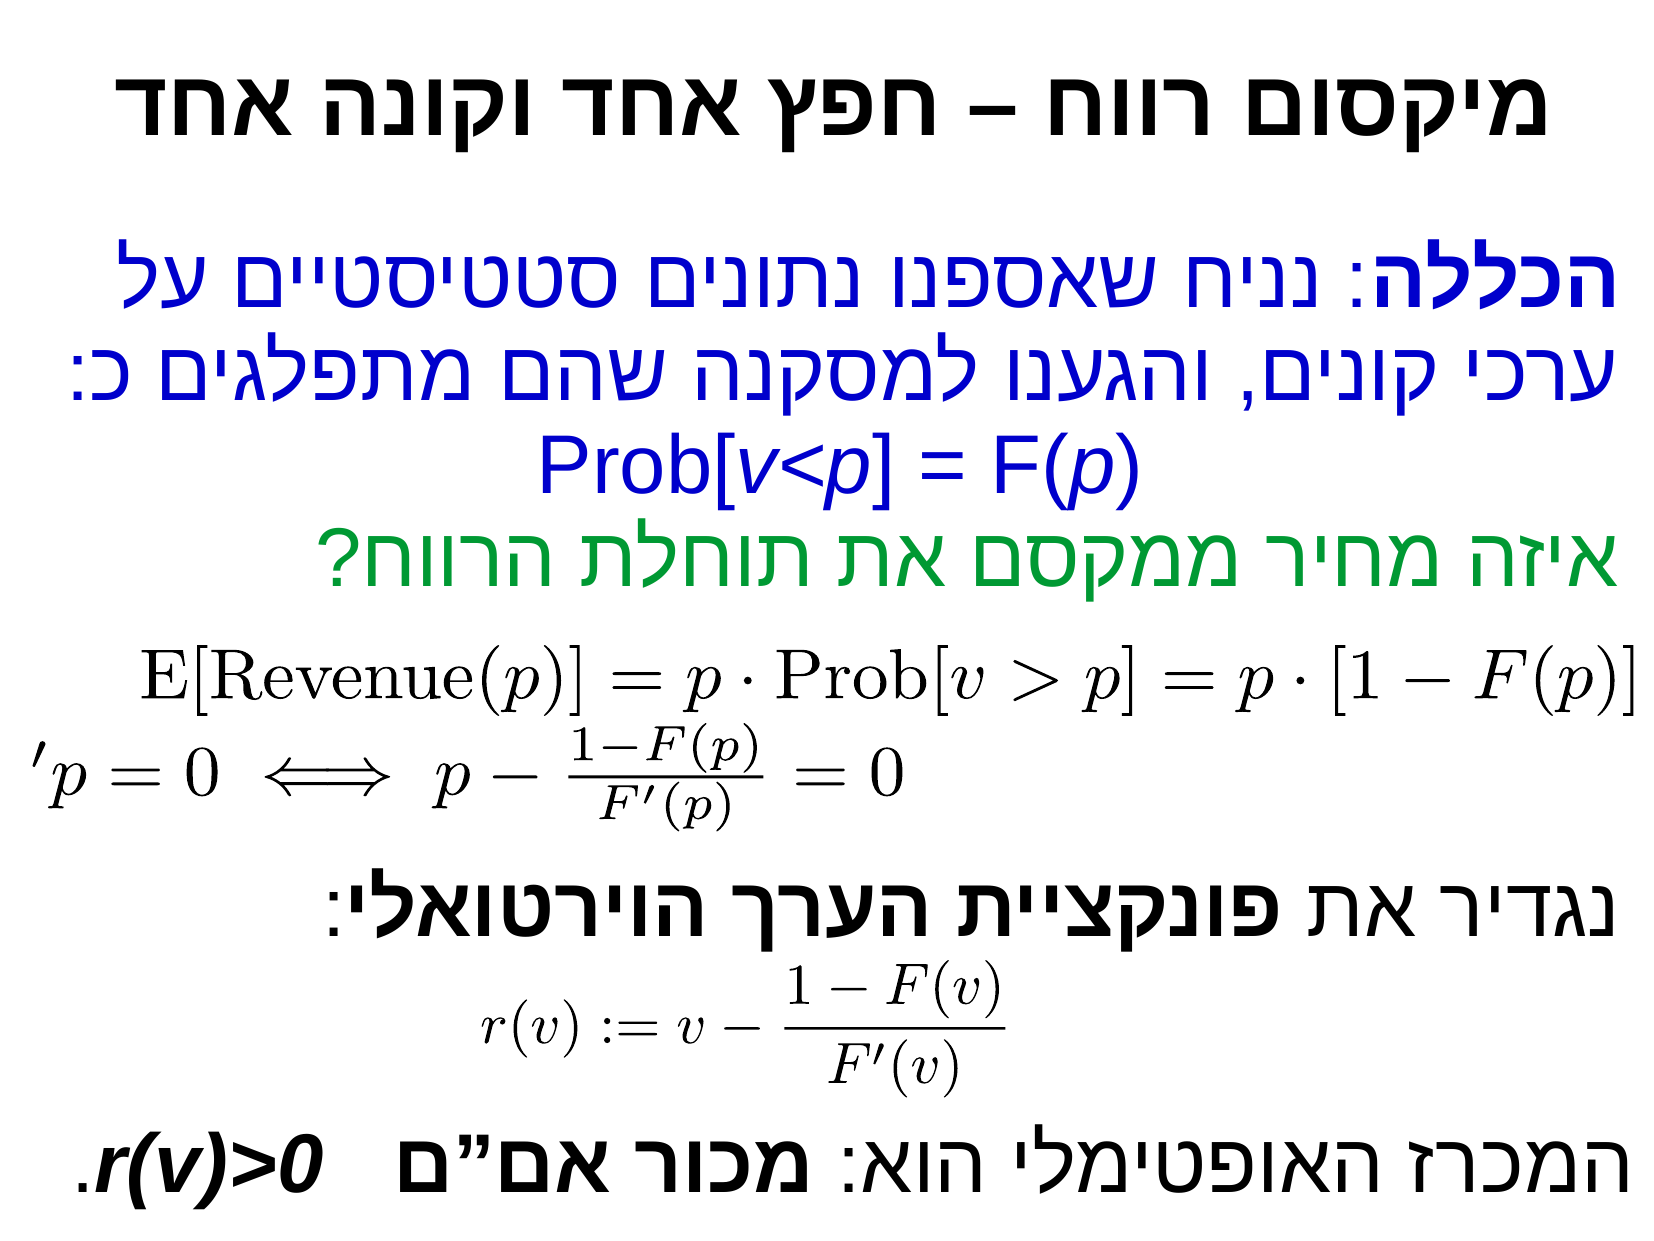

# מיקסום רווח – חפץ אחד וקונה אחד
הכללה: נניח שאספנו נתונים סטטיסטיים על ערכי קונים, והגענו למסקנה שהם מתפלגים כ:
Prob[v<p] = F(p)
איזה מחיר ממקסם את תוחלת הרווח?
נגדיר את פונקציית הערך הוירטואלי:
המכרז האופטימלי הוא: מכור אם”ם r(v)>0.